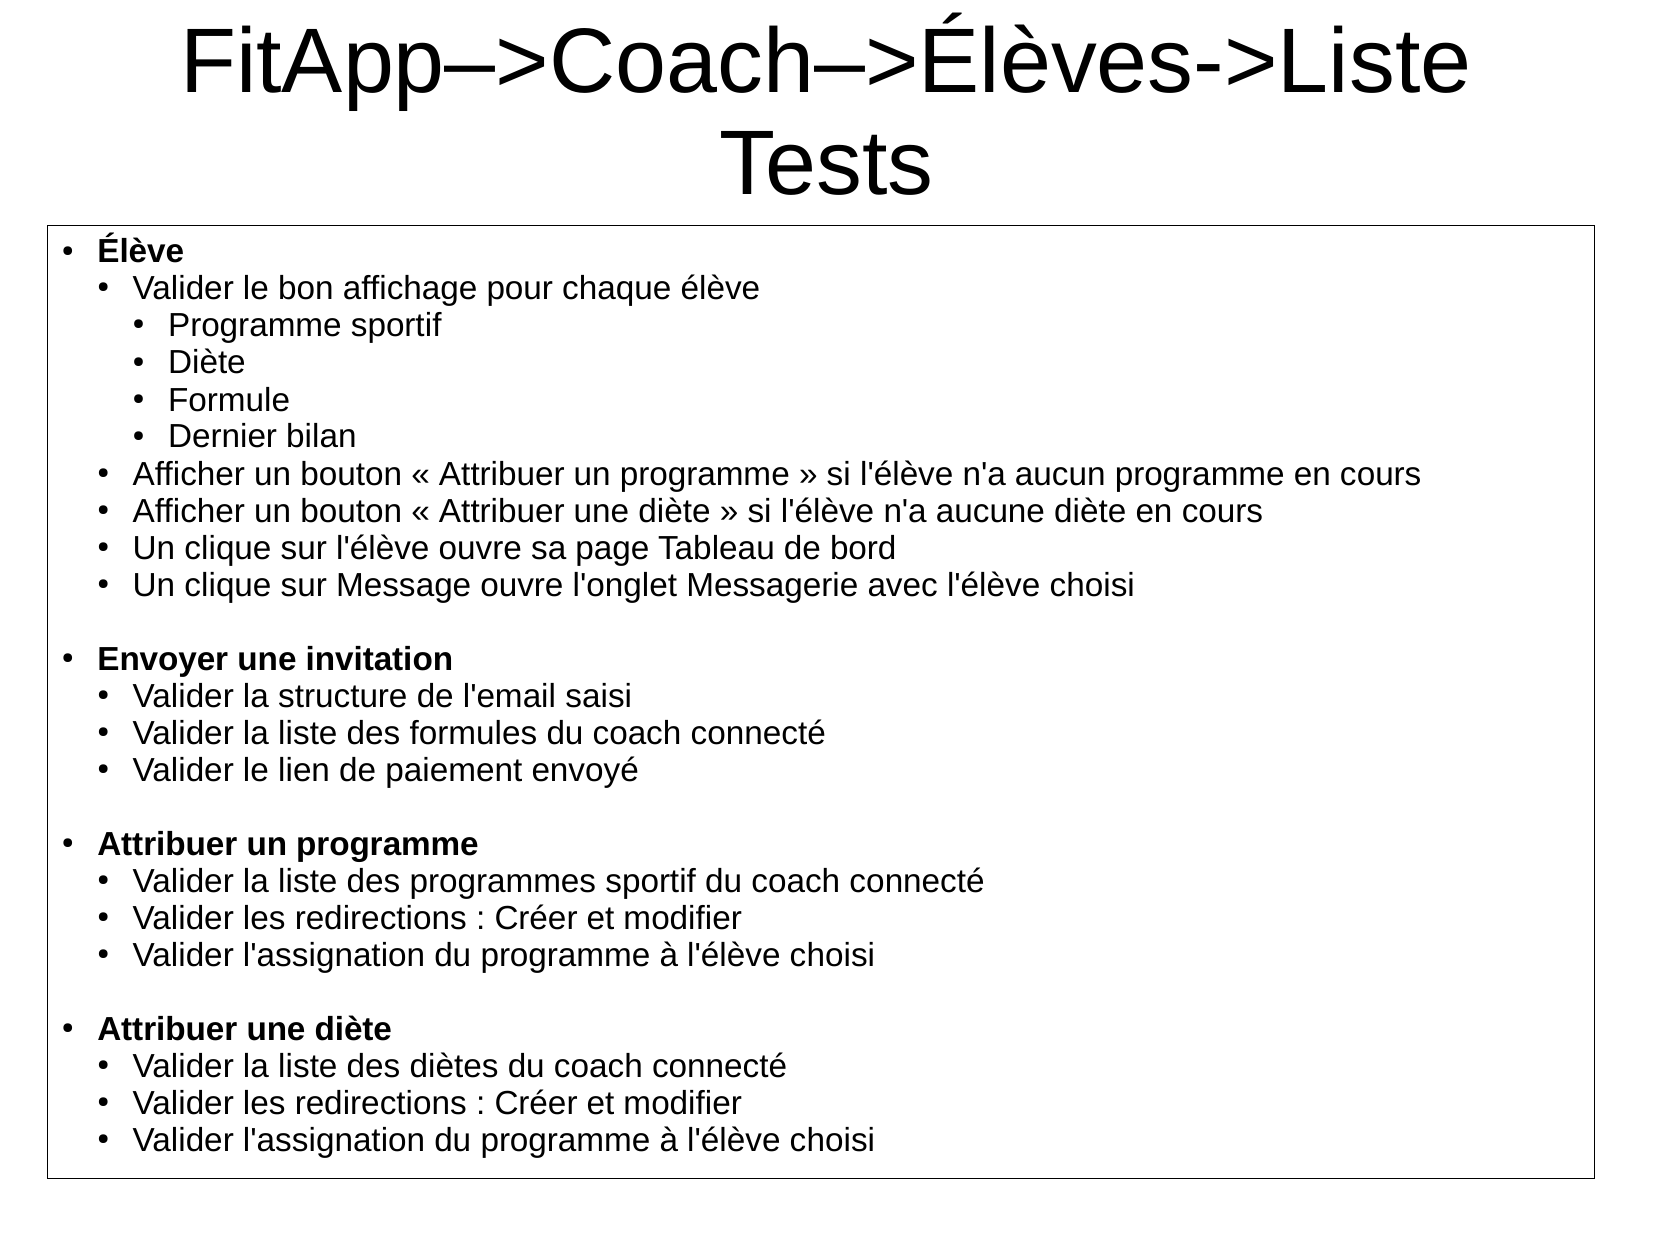

# FitApp–>Coach–>Élèves->Liste Tests
Élève
Valider le bon affichage pour chaque élève
Programme sportif
Diète
Formule
Dernier bilan
Afficher un bouton « Attribuer un programme » si l'élève n'a aucun programme en cours
Afficher un bouton « Attribuer une diète » si l'élève n'a aucune diète en cours
Un clique sur l'élève ouvre sa page Tableau de bord
Un clique sur Message ouvre l'onglet Messagerie avec l'élève choisi
Envoyer une invitation
Valider la structure de l'email saisi
Valider la liste des formules du coach connecté
Valider le lien de paiement envoyé
Attribuer un programme
Valider la liste des programmes sportif du coach connecté
Valider les redirections : Créer et modifier
Valider l'assignation du programme à l'élève choisi
Attribuer une diète
Valider la liste des diètes du coach connecté
Valider les redirections : Créer et modifier
Valider l'assignation du programme à l'élève choisi